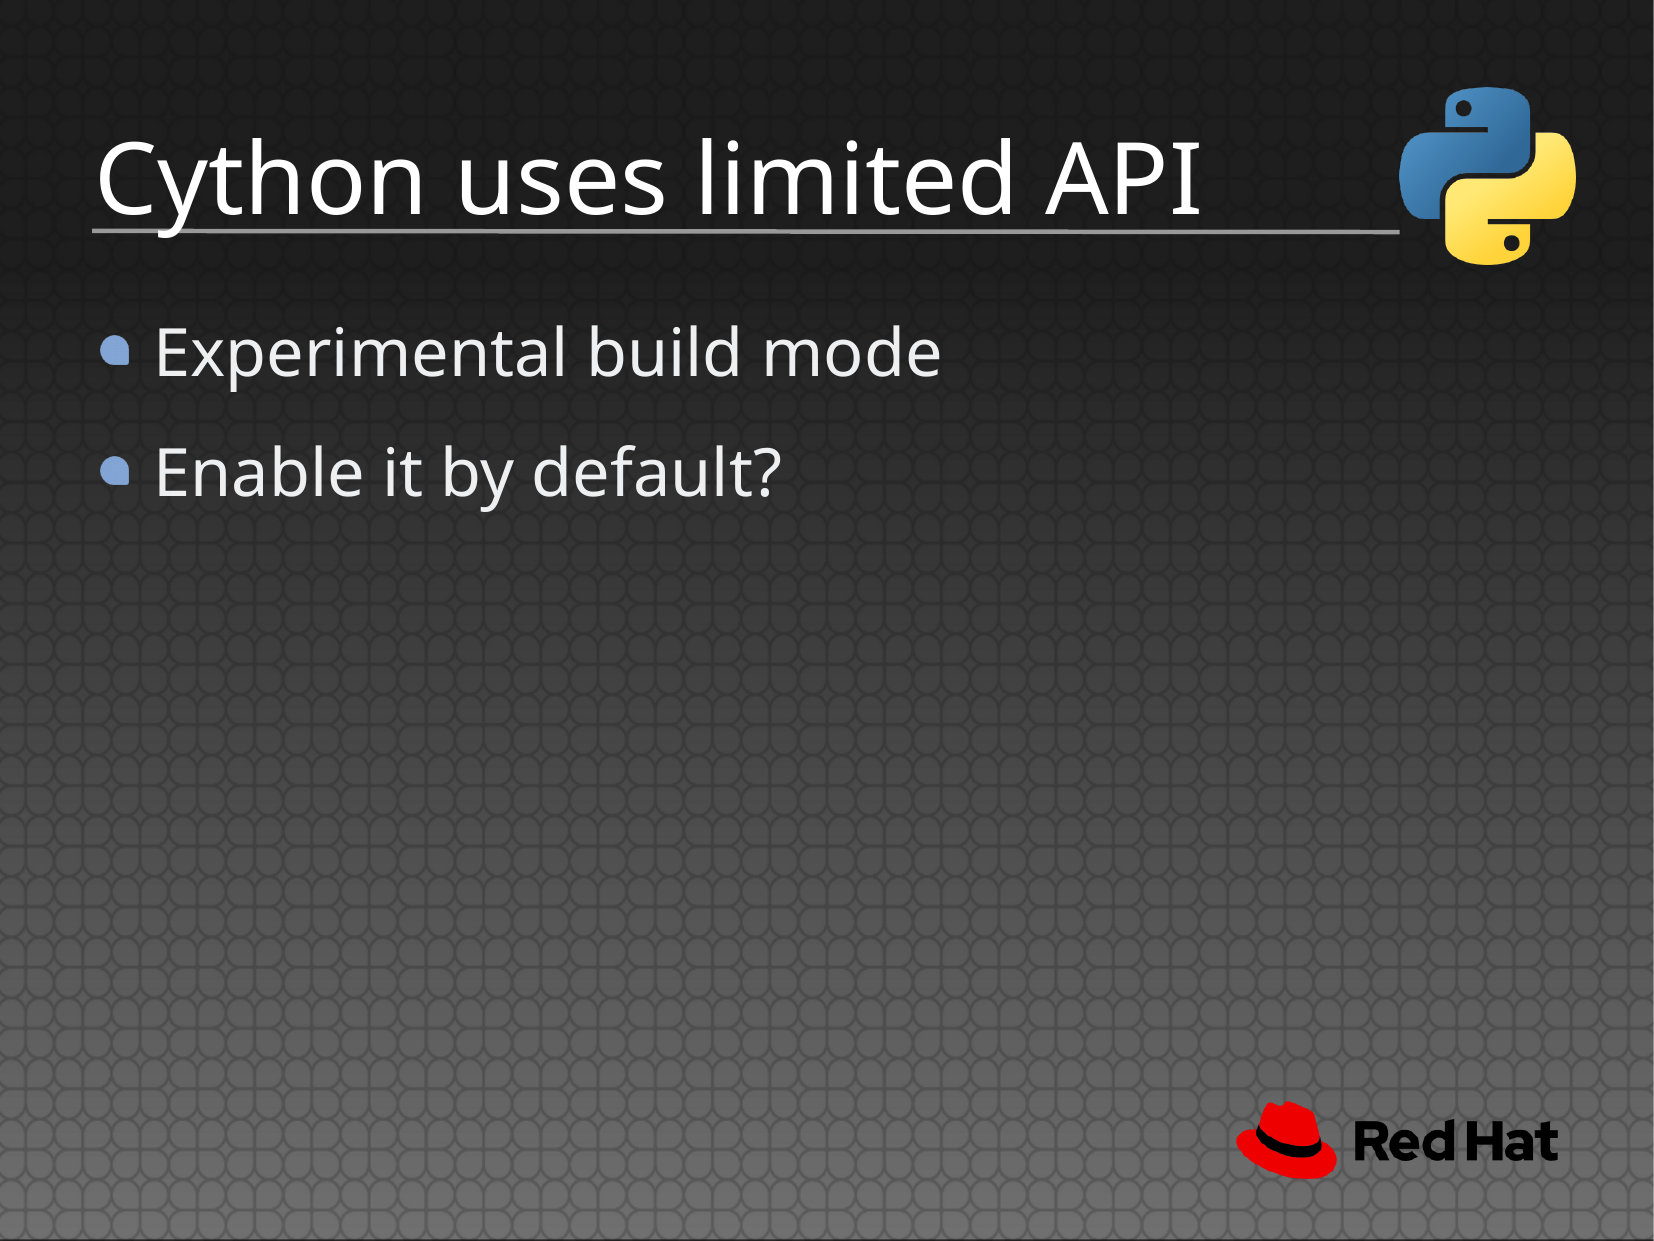

Cython uses limited API
# Experimental build mode
Enable it by default?